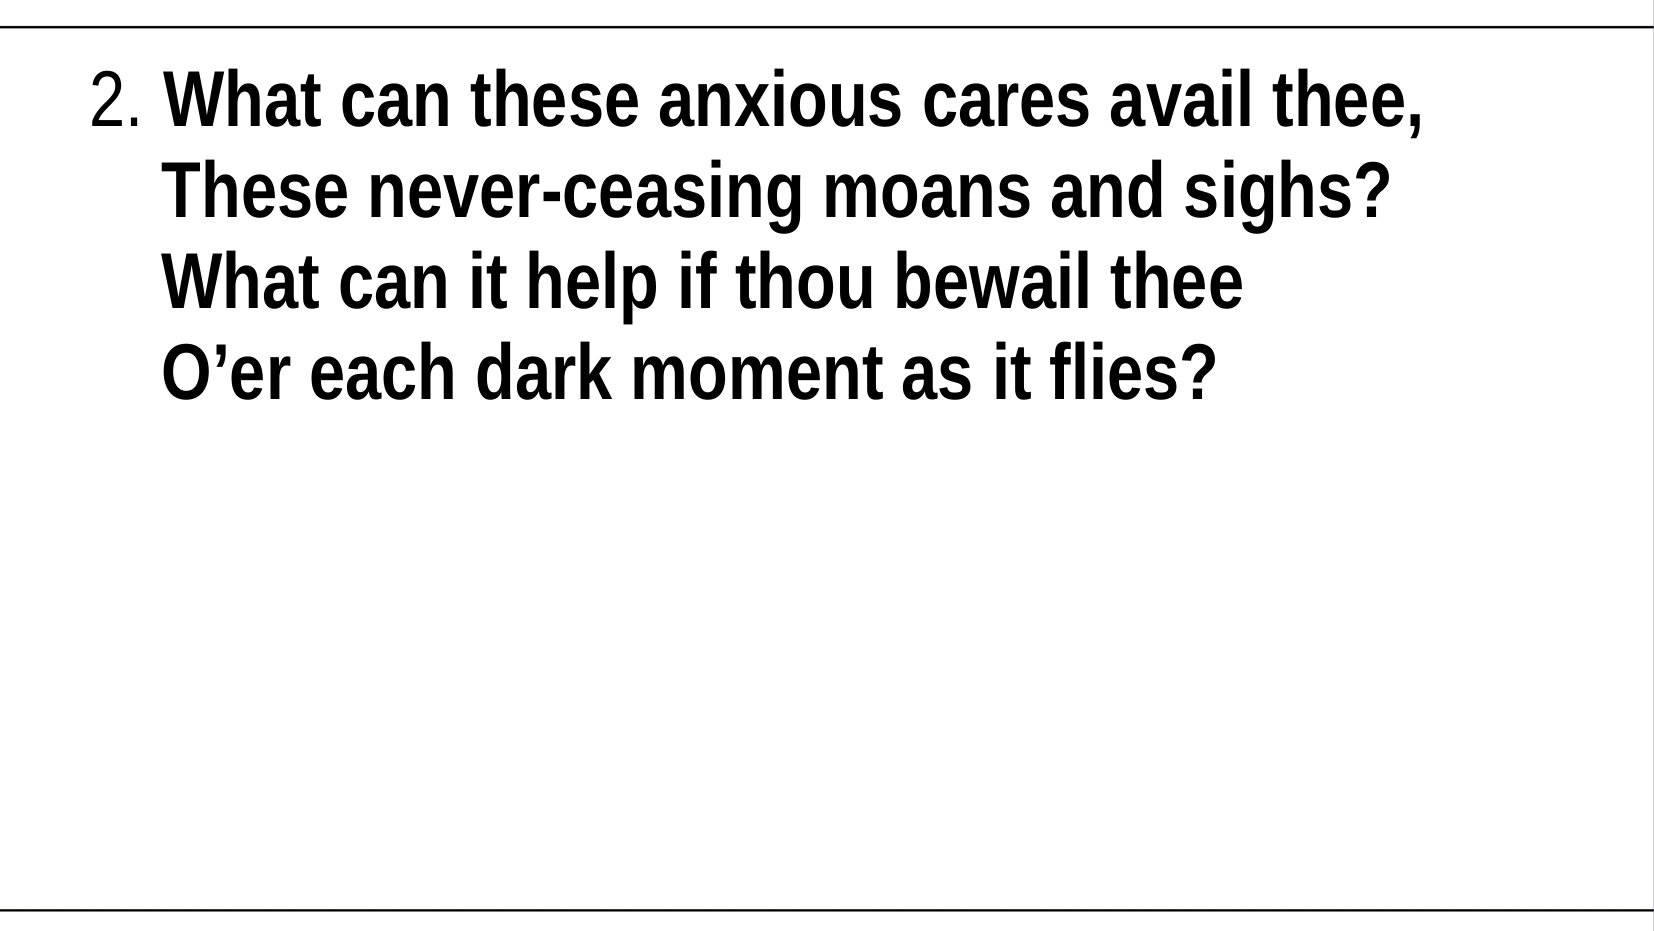

2.	What can these anxious cares avail thee,
 These never-ceasing moans and sighs?
 What can it help if thou bewail thee
 O’er each dark moment as it flies?